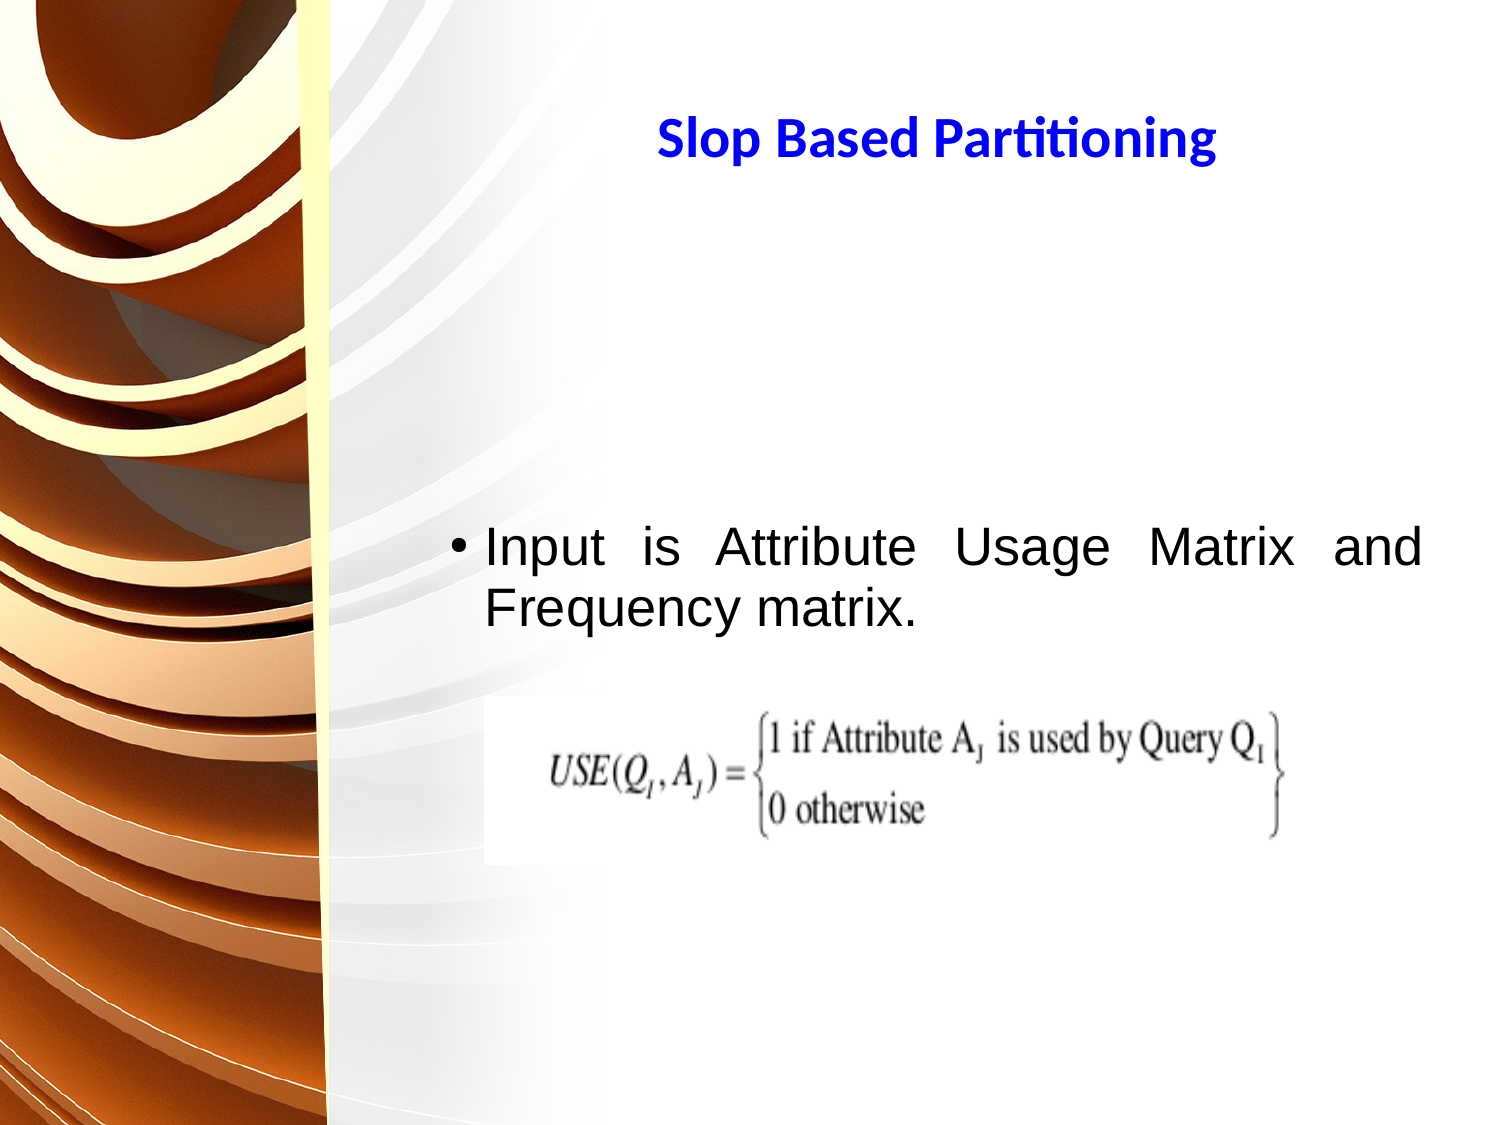

# Slop Based Partitioning
Input is Attribute Usage Matrix and Frequency matrix.